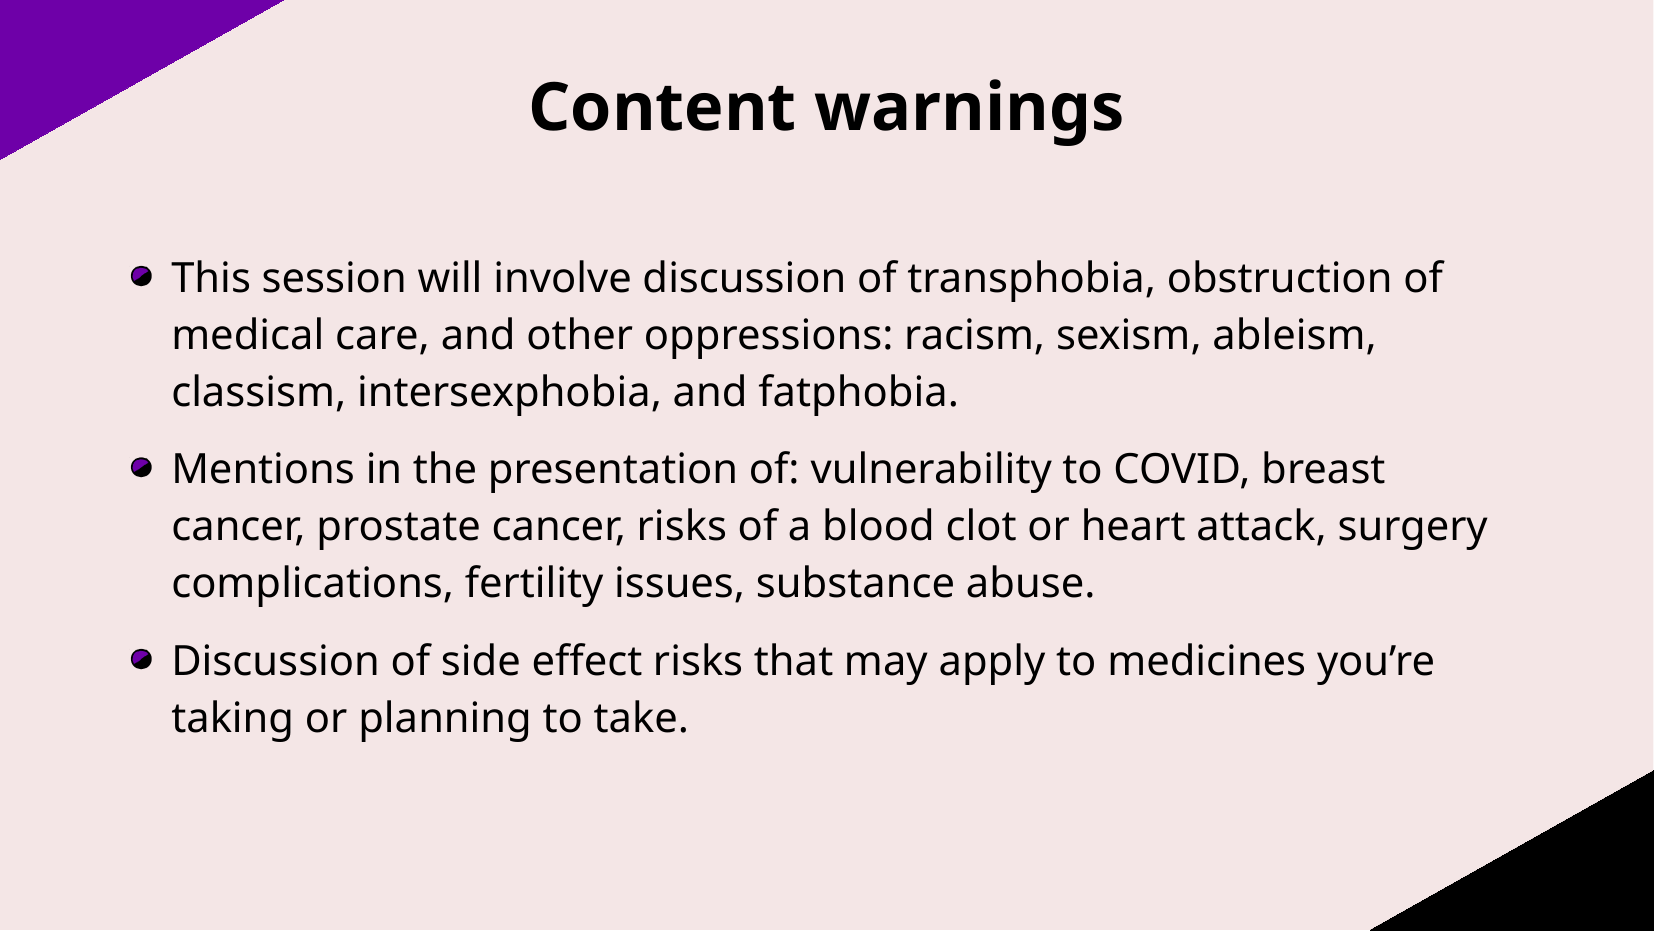

# Content warnings
This session will involve discussion of transphobia, obstruction of medical care, and other oppressions: racism, sexism, ableism, classism, intersexphobia, and fatphobia.
Mentions in the presentation of: vulnerability to COVID, breast cancer, prostate cancer, risks of a blood clot or heart attack, surgery complications, fertility issues, substance abuse.
Discussion of side effect risks that may apply to medicines you’re taking or planning to take.